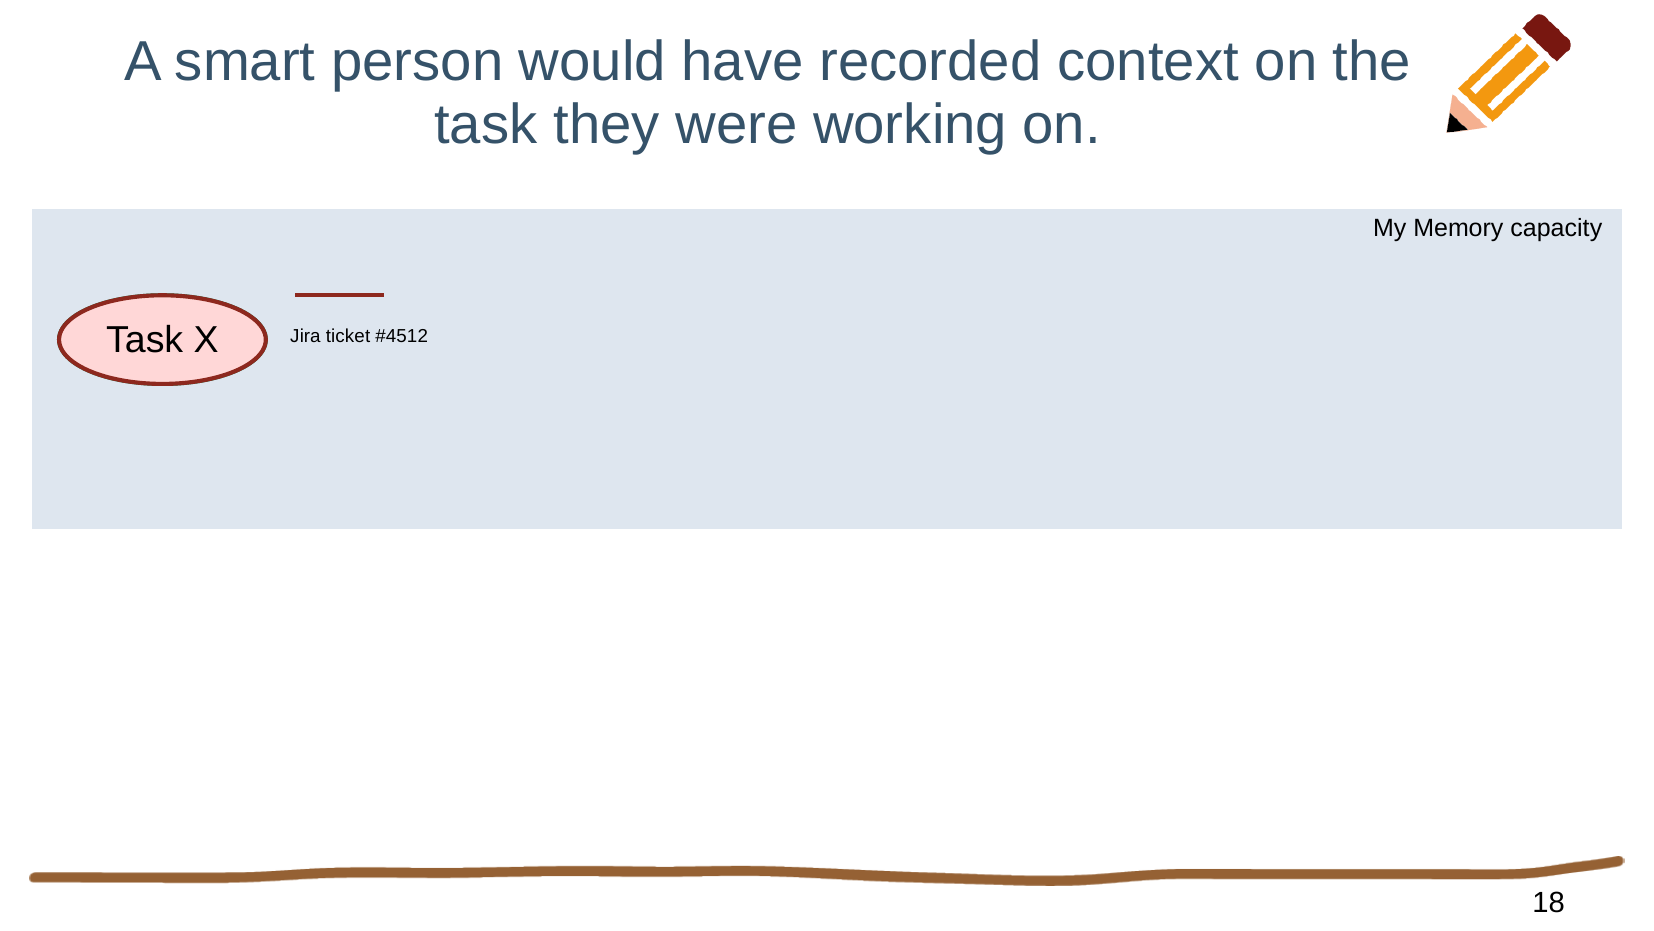

# A smart person would have recorded context on the task they were working on.
My Memory capacity
Task X
Task X
Jira ticket #4512
18